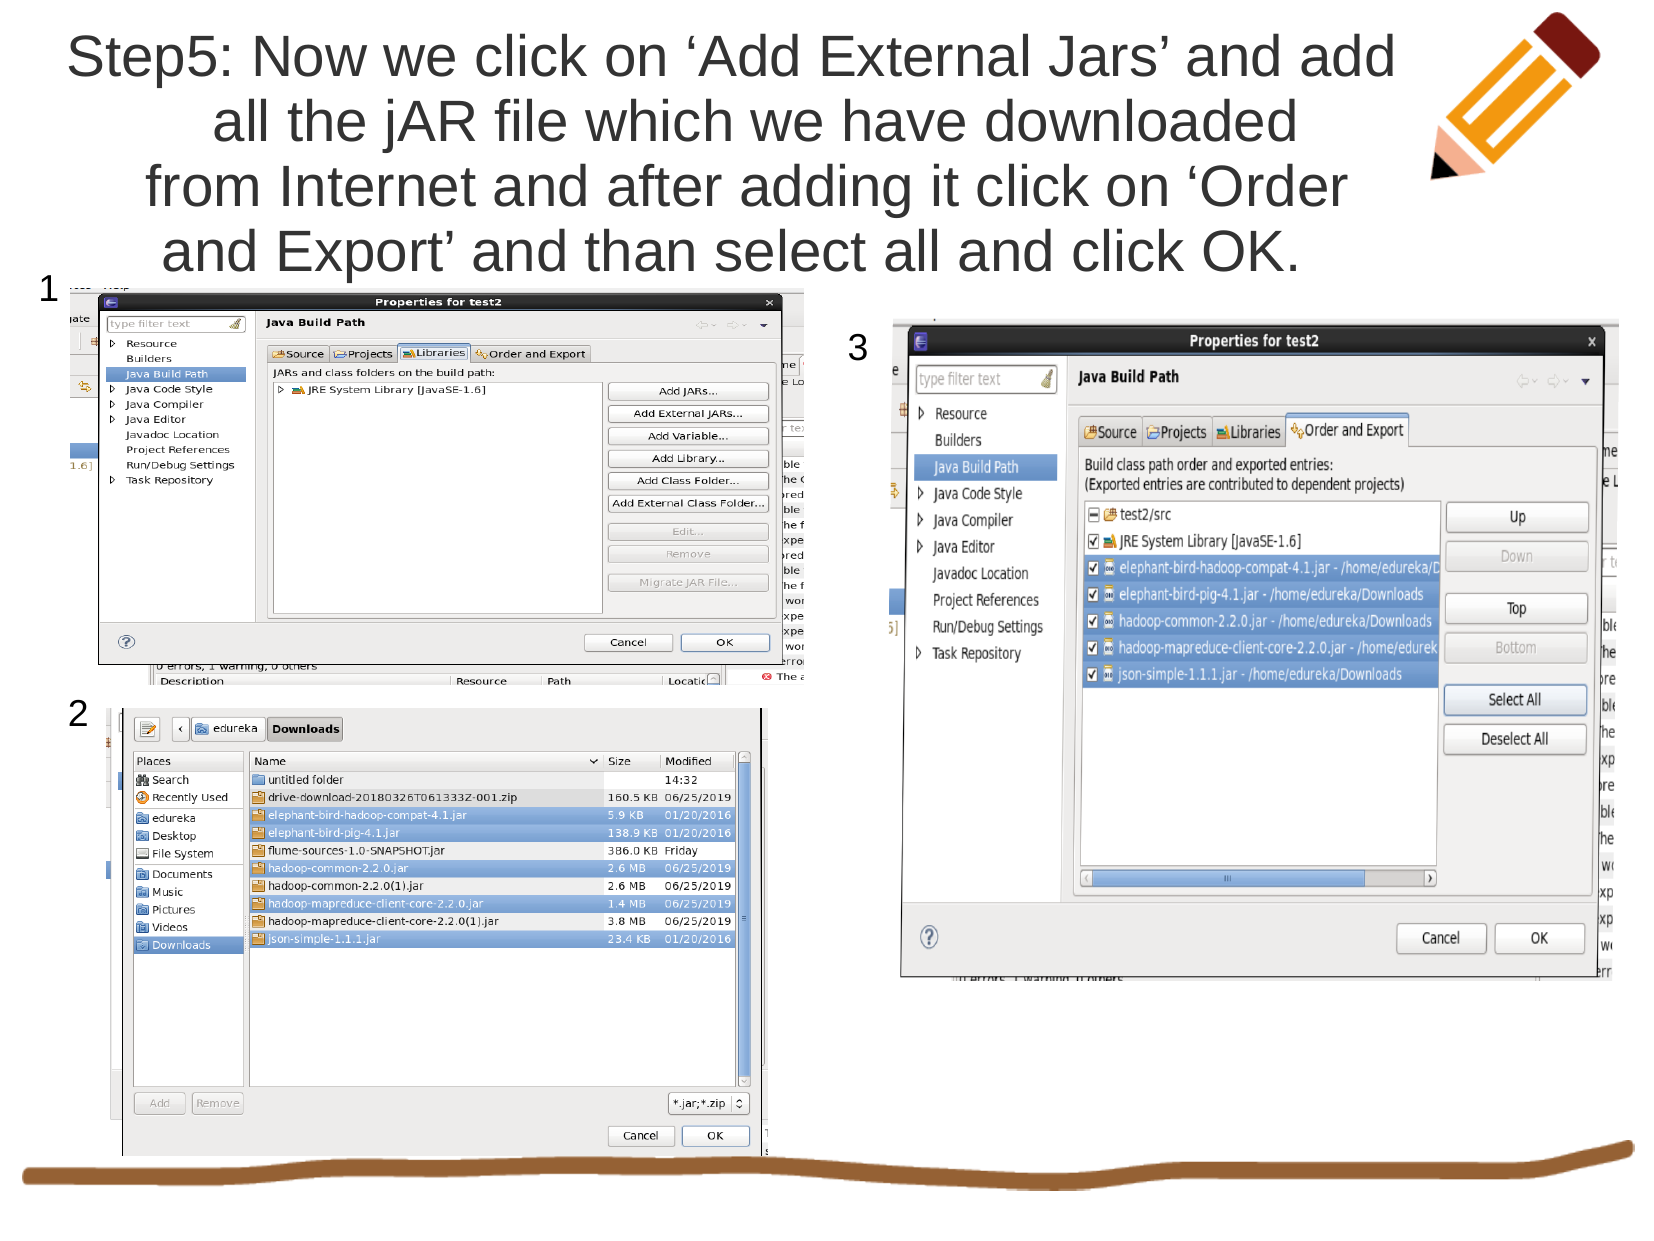

# Step5: Now we click on ‘Add External Jars’ and add all the jAR file which we have downloaded from Internet and after adding it click on ‘Order and Export’ and than select all and click OK.
1
3
2